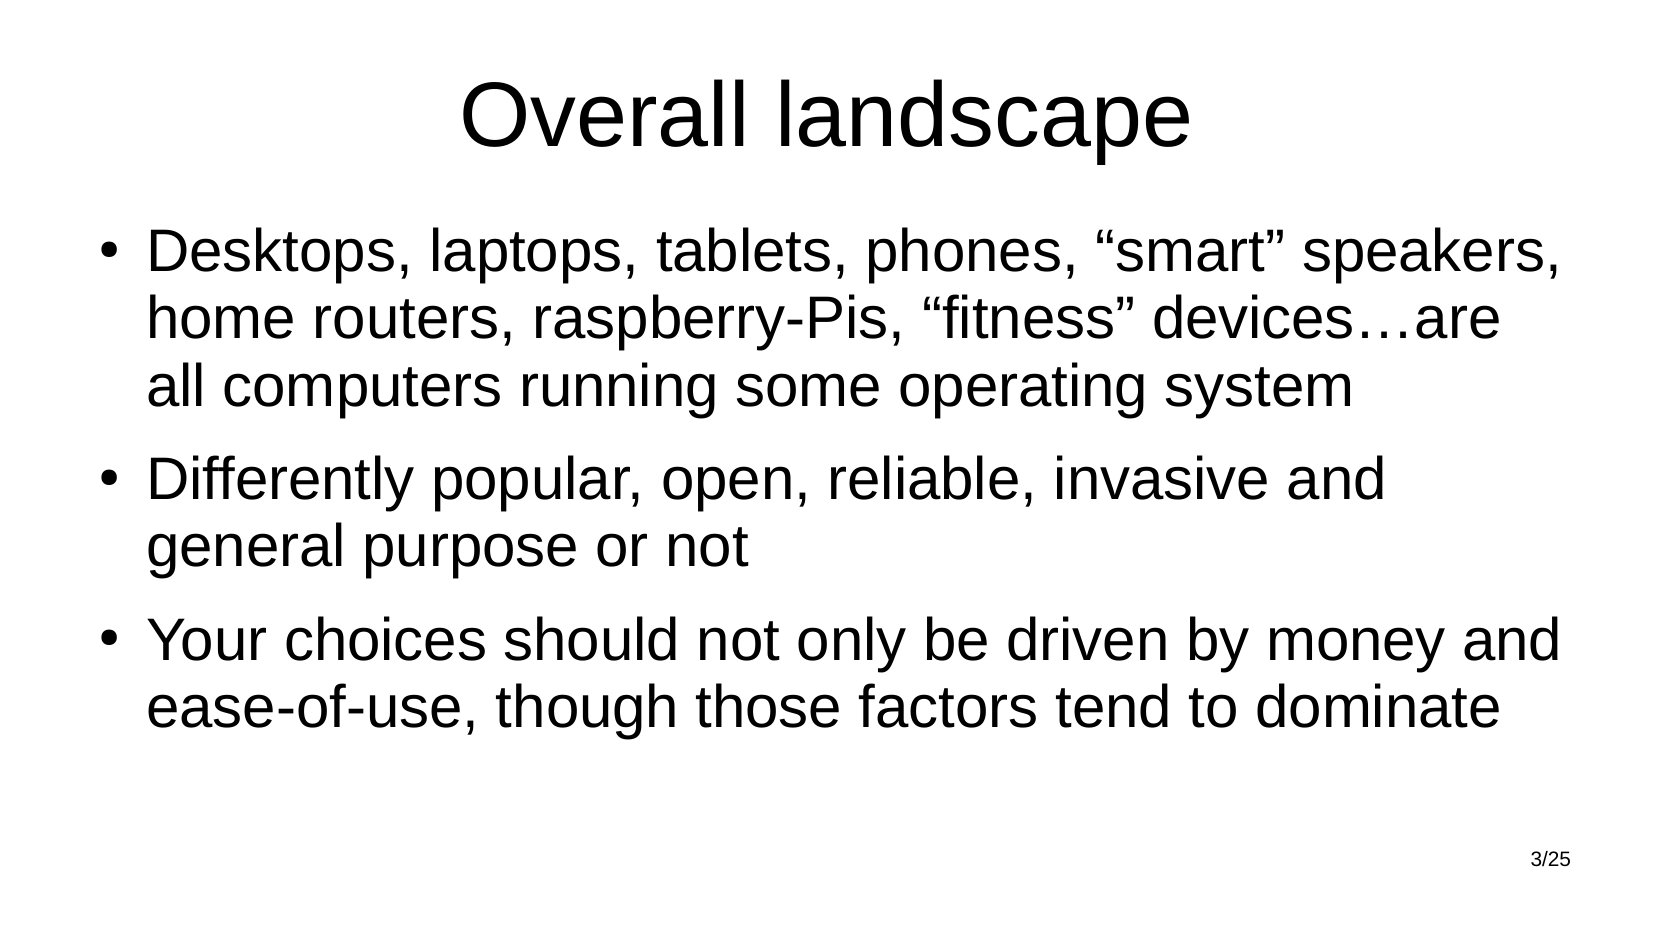

# Overall landscape
Desktops, laptops, tablets, phones, “smart” speakers, home routers, raspberry-Pis, “fitness” devices…are all computers running some operating system
Differently popular, open, reliable, invasive and general purpose or not
Your choices should not only be driven by money and ease-of-use, though those factors tend to dominate
3